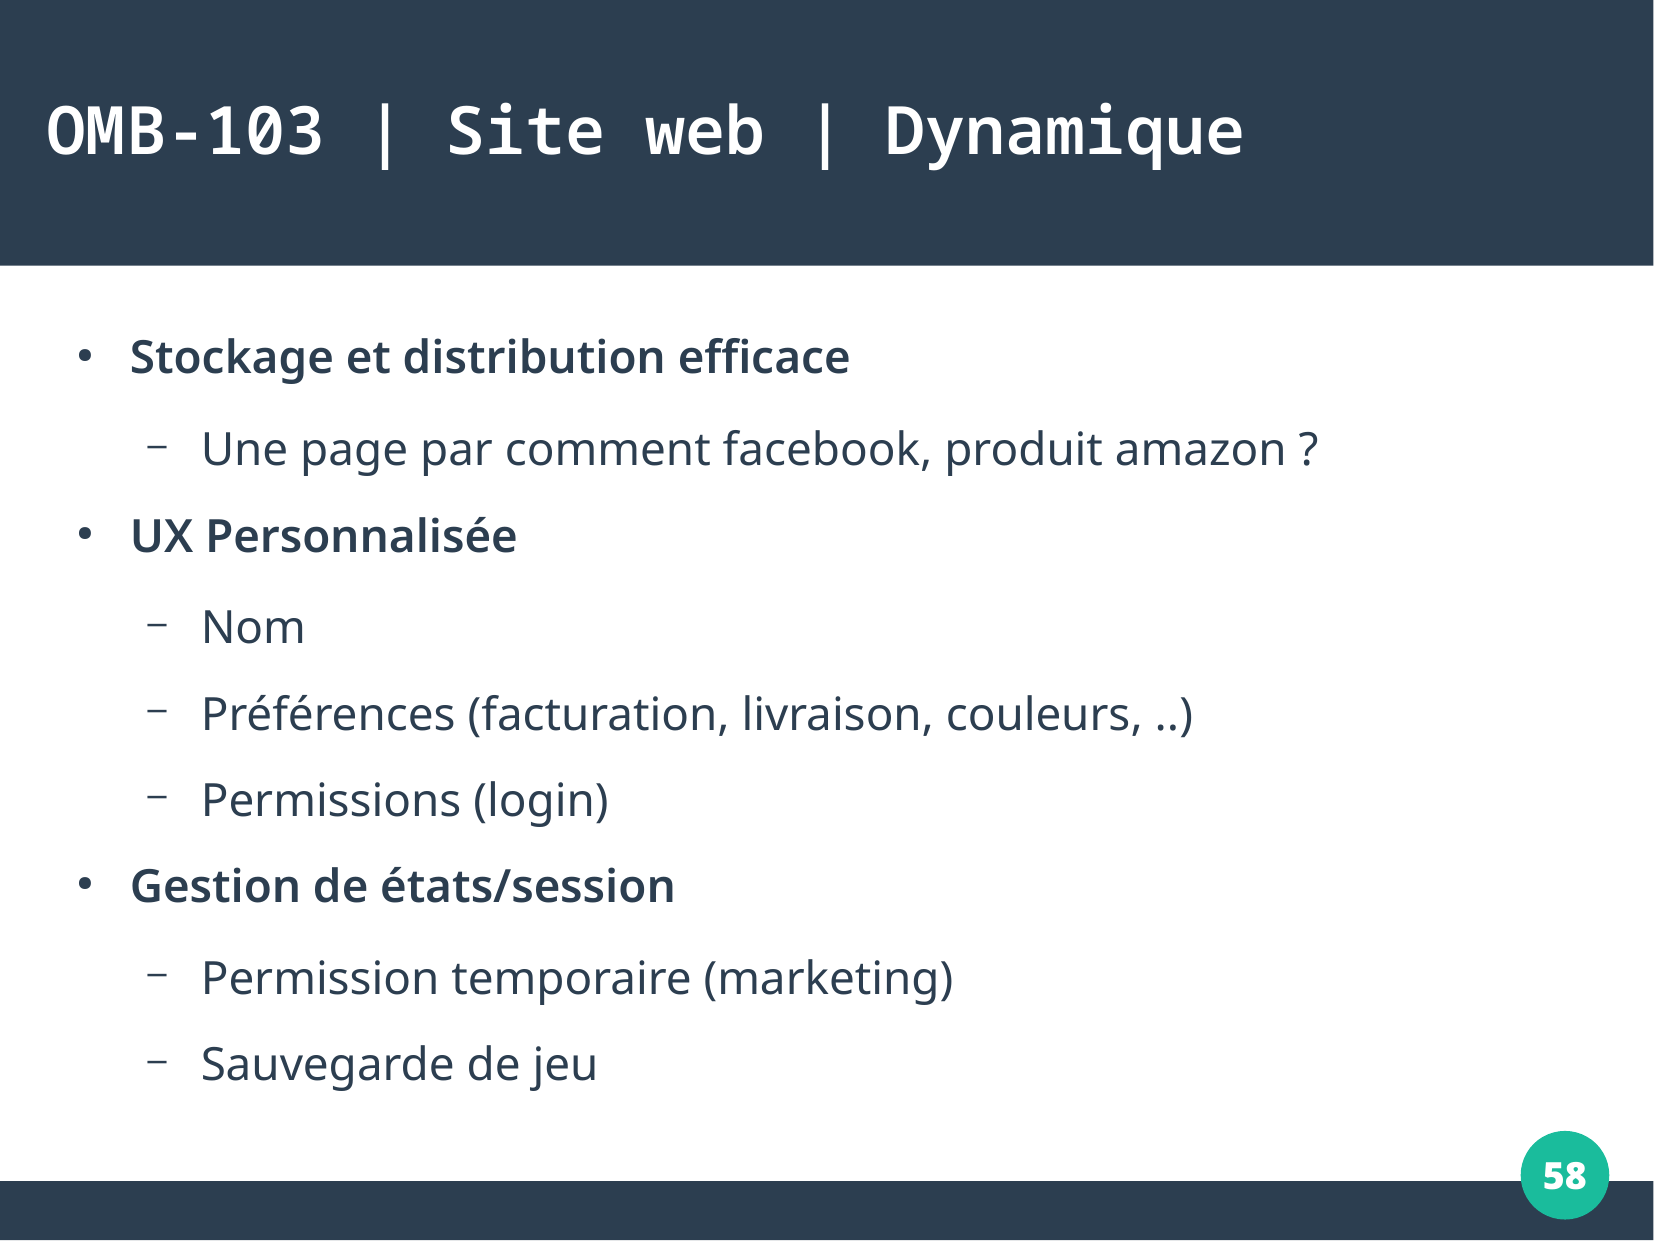

OMB-103 | Site web | Dynamique
# Stockage et distribution efficace
Une page par comment facebook, produit amazon ?
UX Personnalisée
Nom
Préférences (facturation, livraison, couleurs, ..)
Permissions (login)
Gestion de états/session
Permission temporaire (marketing)
Sauvegarde de jeu
58